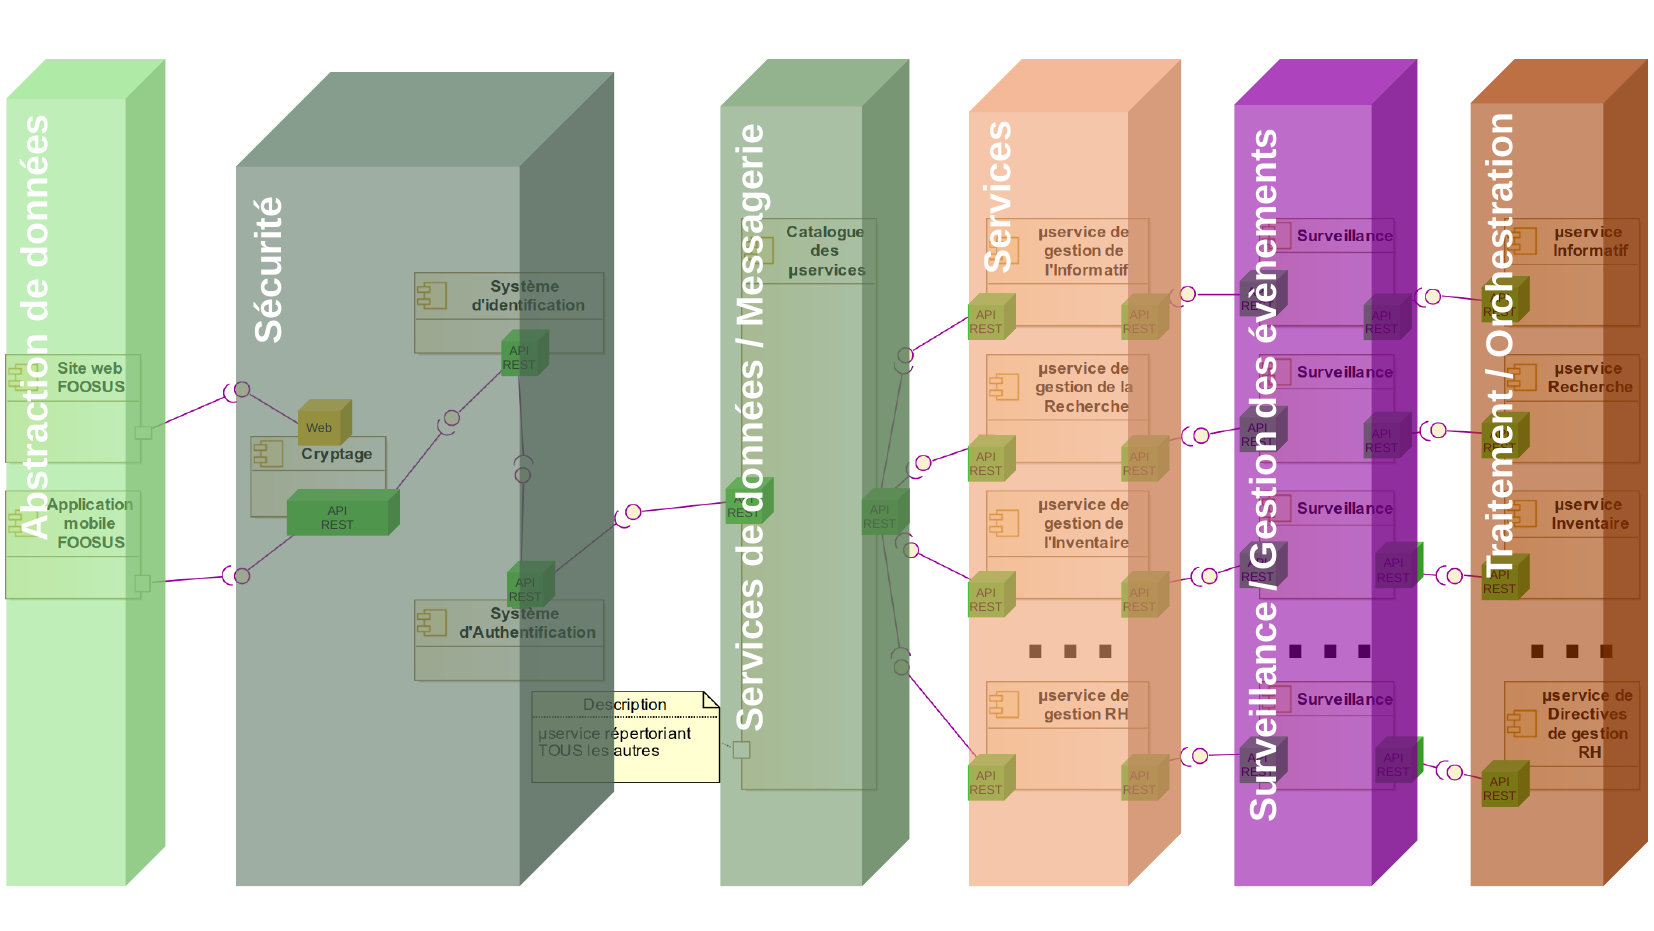

Services
Traitement / Orchestration
Services de données / Messagerie
Abstraction de données
Surveillance / Gestion des évènements
Sécurité
API
REST
API
REST
API
REST
API
REST
API
REST
API
REST
Web
API
REST
API
REST
API
REST
API
REST
API
REST
API
REST
API
REST
API
REST
...
...
...
API
REST
API
REST
API
REST
API
REST
API
REST
API
REST
API
REST
API
REST
API
REST
API
REST
API
REST